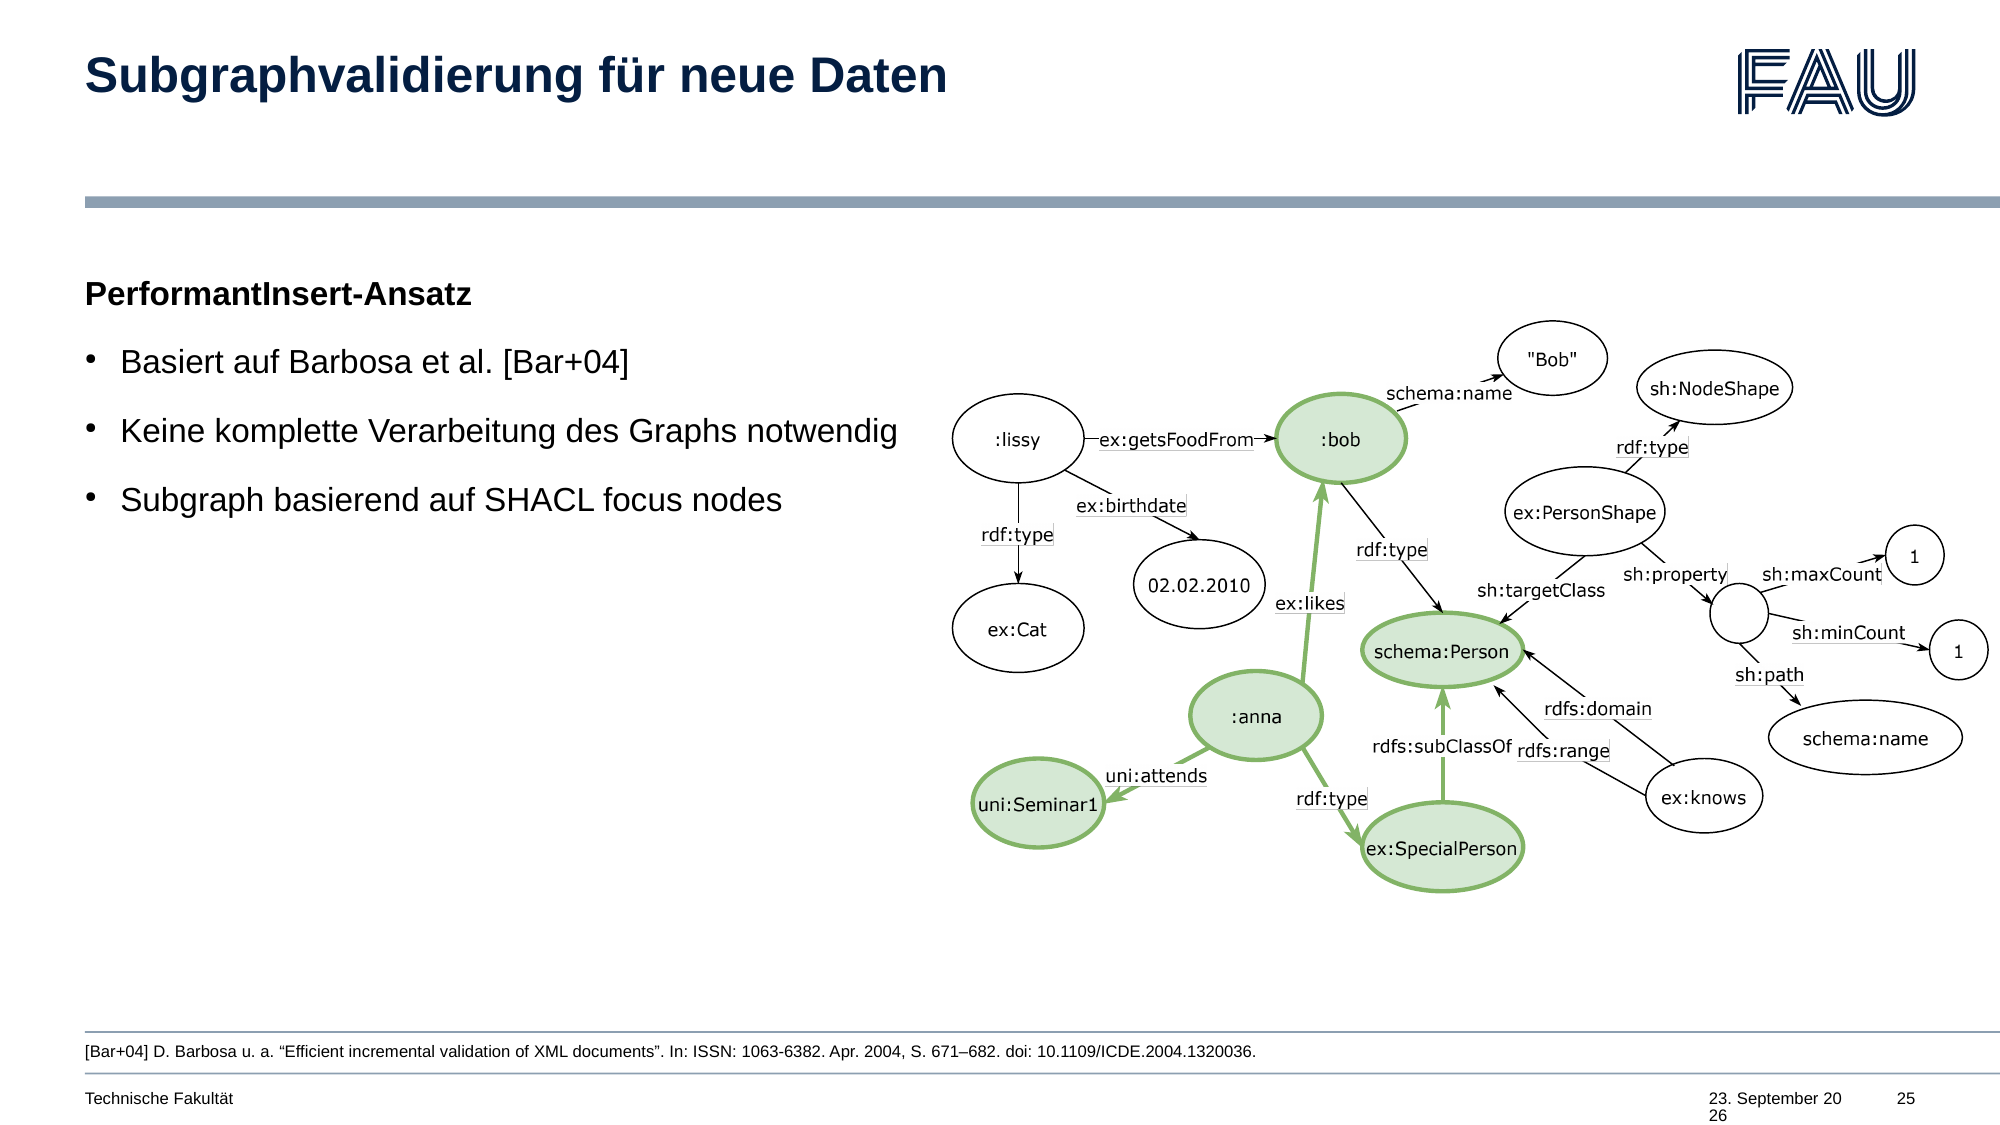

# Subgraphvalidierung für neue Daten
PerformantInsert-Ansatz
Basiert auf Barbosa et al. [Bar+04]
Keine komplette Verarbeitung des Graphs notwendig
Subgraph basierend auf SHACL focus nodes
[Bar+04] D. Barbosa u. a. “Efficient incremental validation of XML documents”. In: ISSN: 1063-6382. Apr. 2004, S. 671–682. doi: 10.1109/ICDE.2004.1320036.
Technische Fakultät